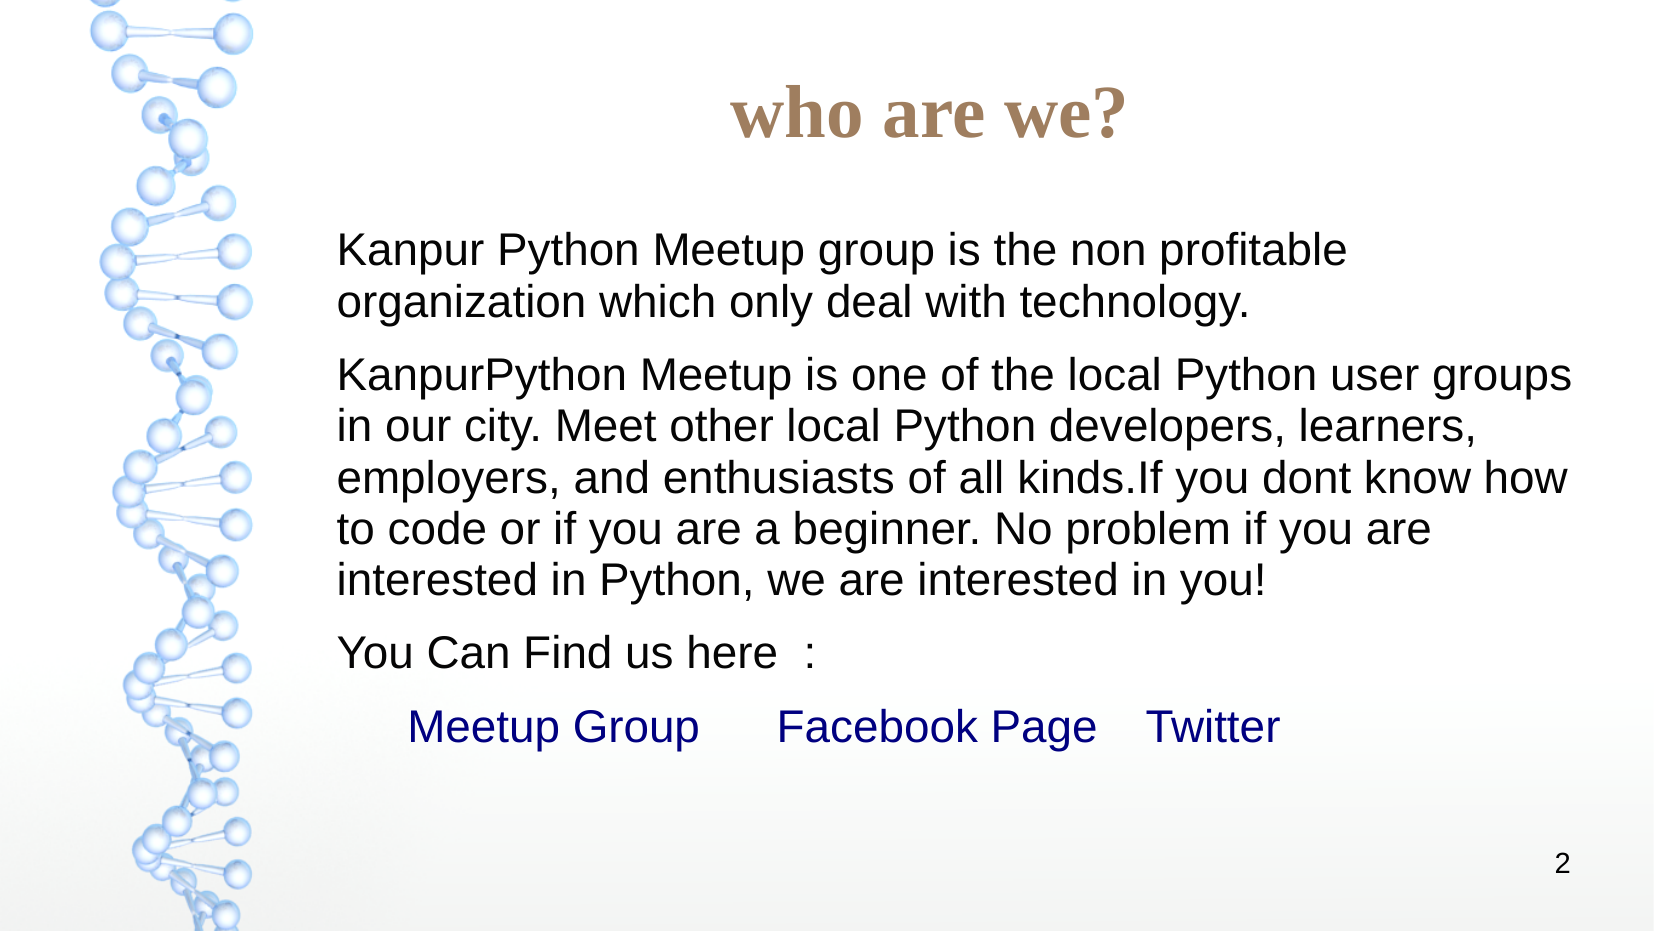

# who are we?
Kanpur Python Meetup group is the non profitable organization which only deal with technology.
KanpurPython Meetup is one of the local Python user groups in our city. Meet other local Python developers, learners, employers, and enthusiasts of all kinds.If you dont know how to code or if you are a beginner. No problem if you are interested in Python, we are interested in you!
You Can Find us here :
Meetup Group		Facebook Page	Twitter
2